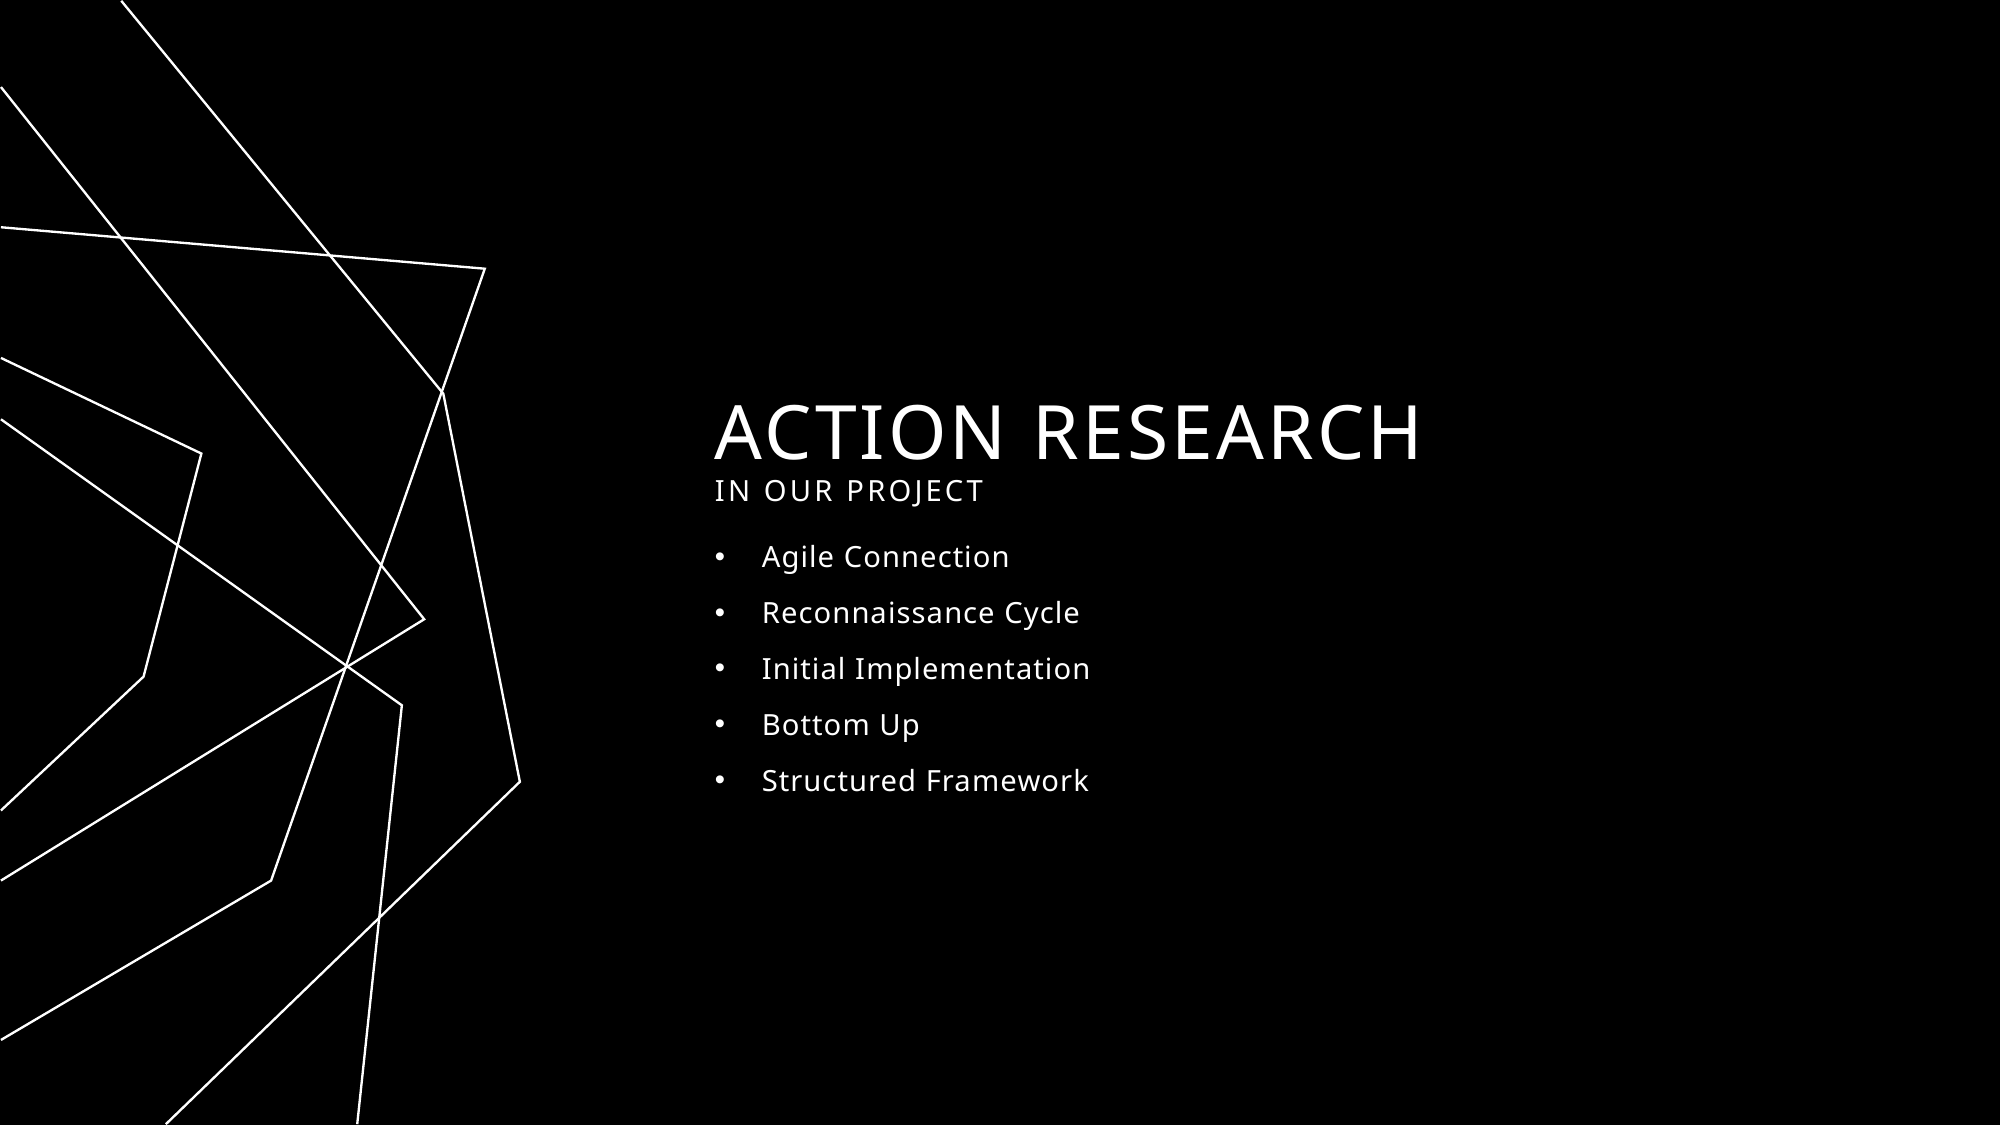

# Action Research IN our project
Agile Connection
Reconnaissance Cycle
Initial Implementation
Bottom Up
Structured Framework